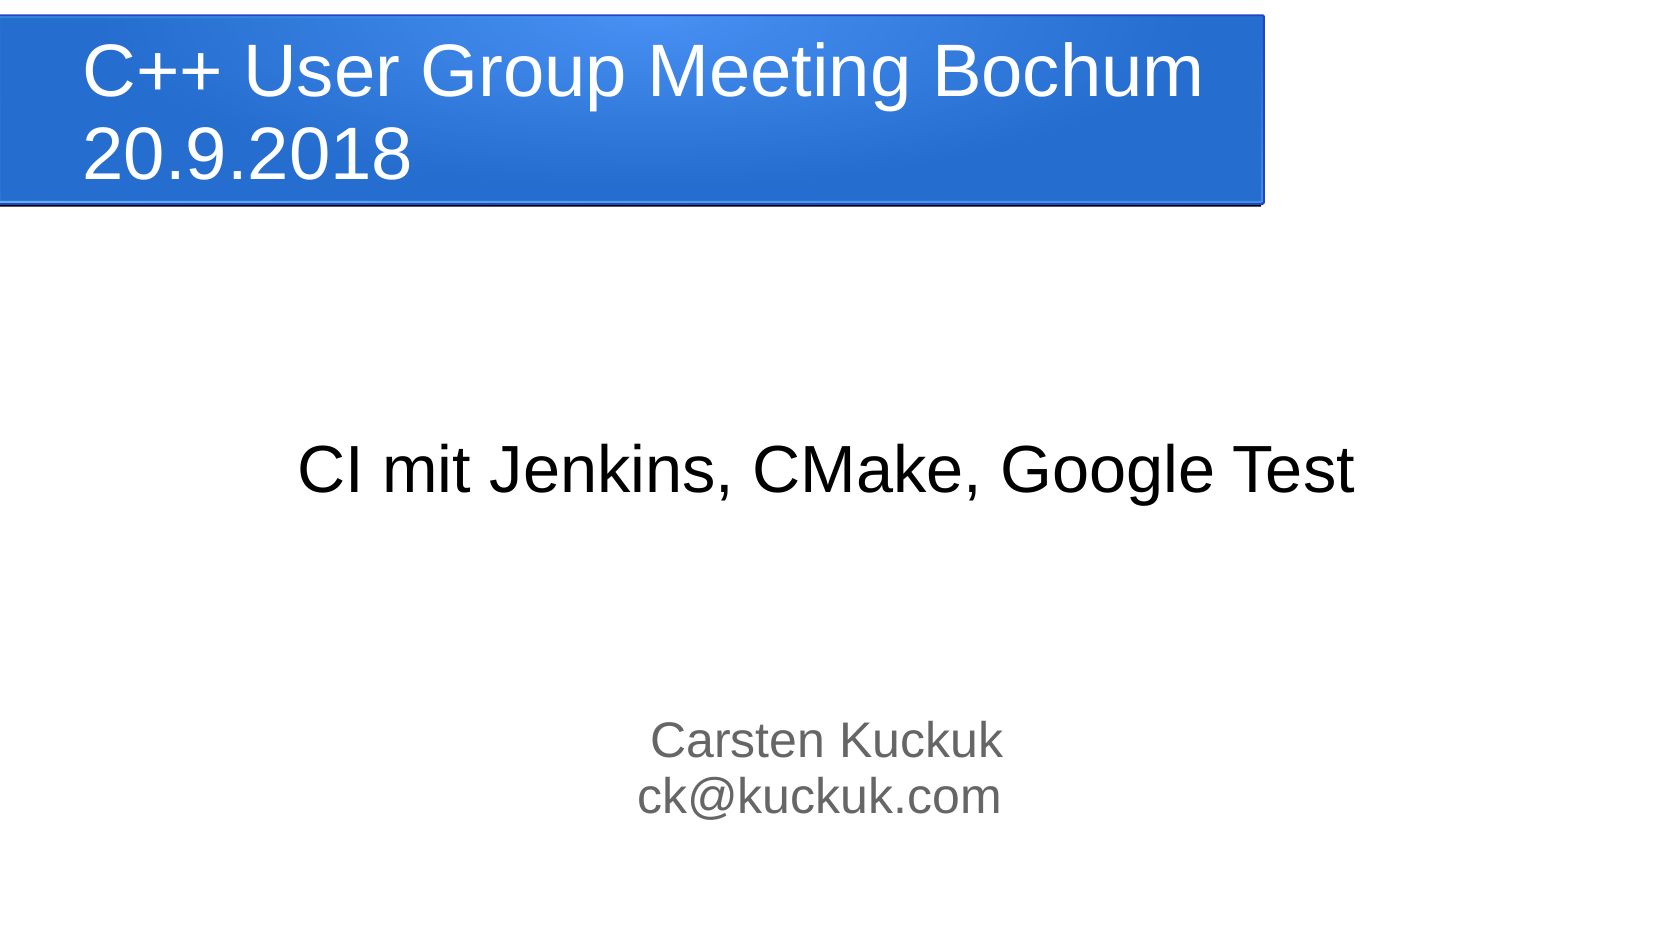

# C++ User Group Meeting Bochum 20.9.2018
CI mit Jenkins, CMake, Google Test
Carsten Kuckuk
ck@kuckuk.com